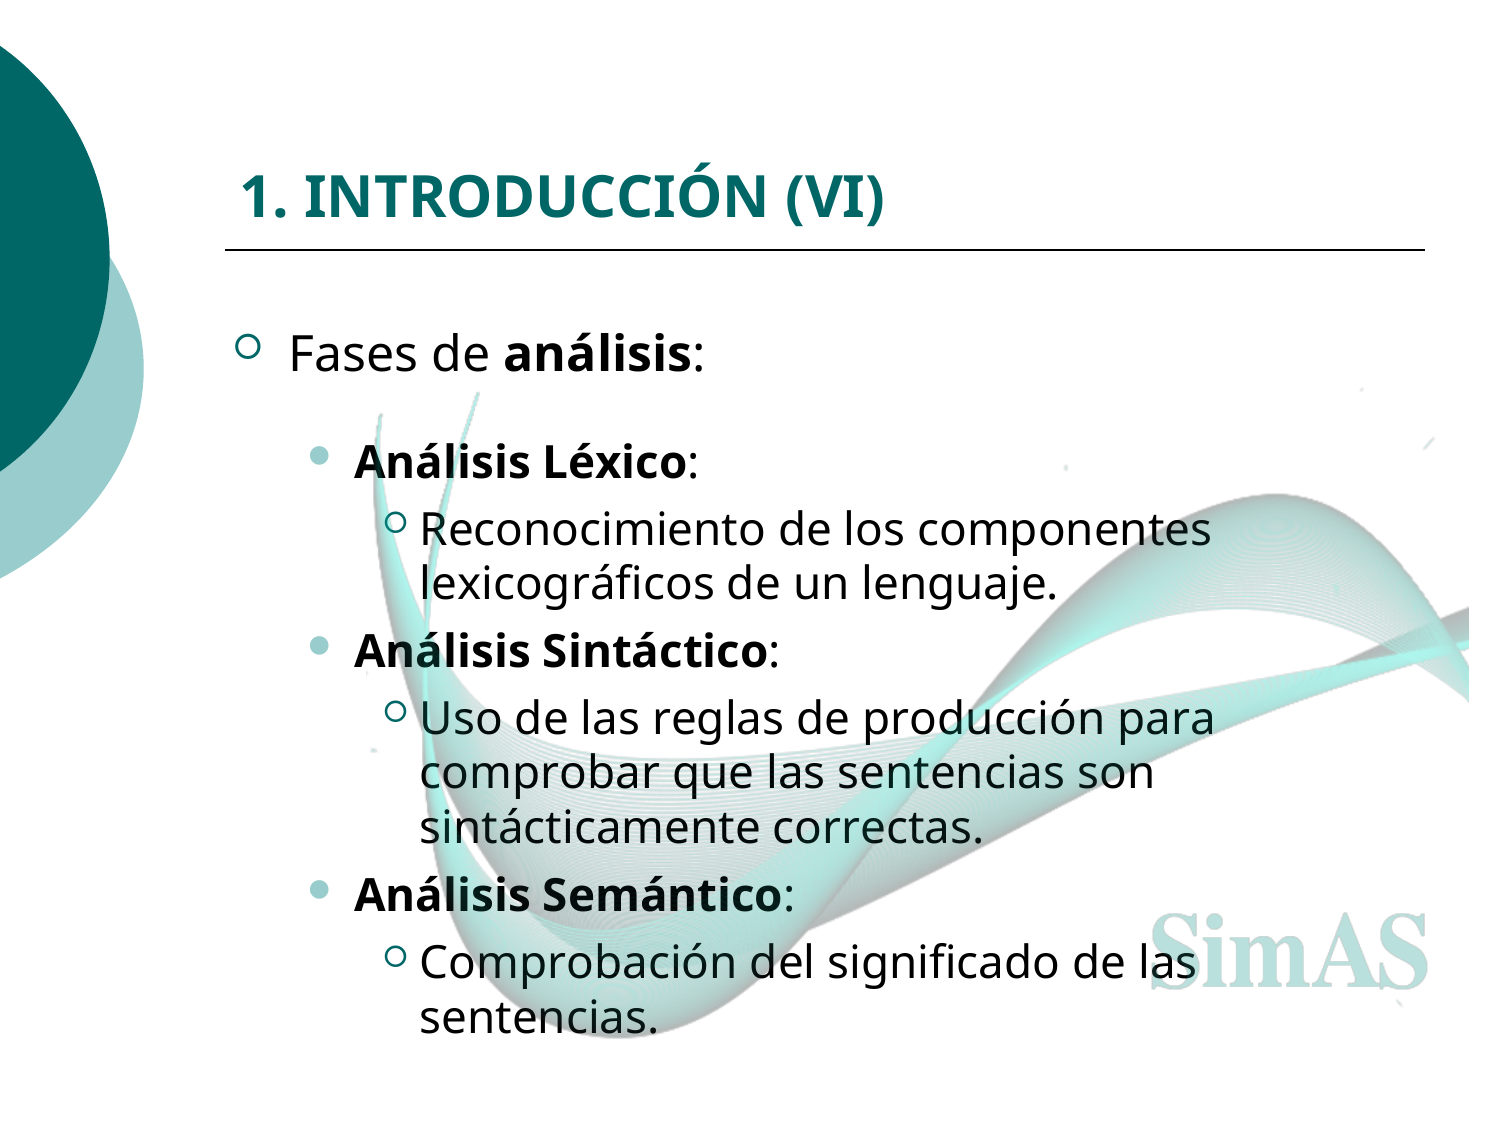

# 1. INTRODUCCIÓN (VI)
Fases de análisis:
Análisis Léxico:
Reconocimiento de los componentes lexicográficos de un lenguaje.
Análisis Sintáctico:
Uso de las reglas de producción para comprobar que las sentencias son sintácticamente correctas.
Análisis Semántico:
Comprobación del significado de las sentencias.